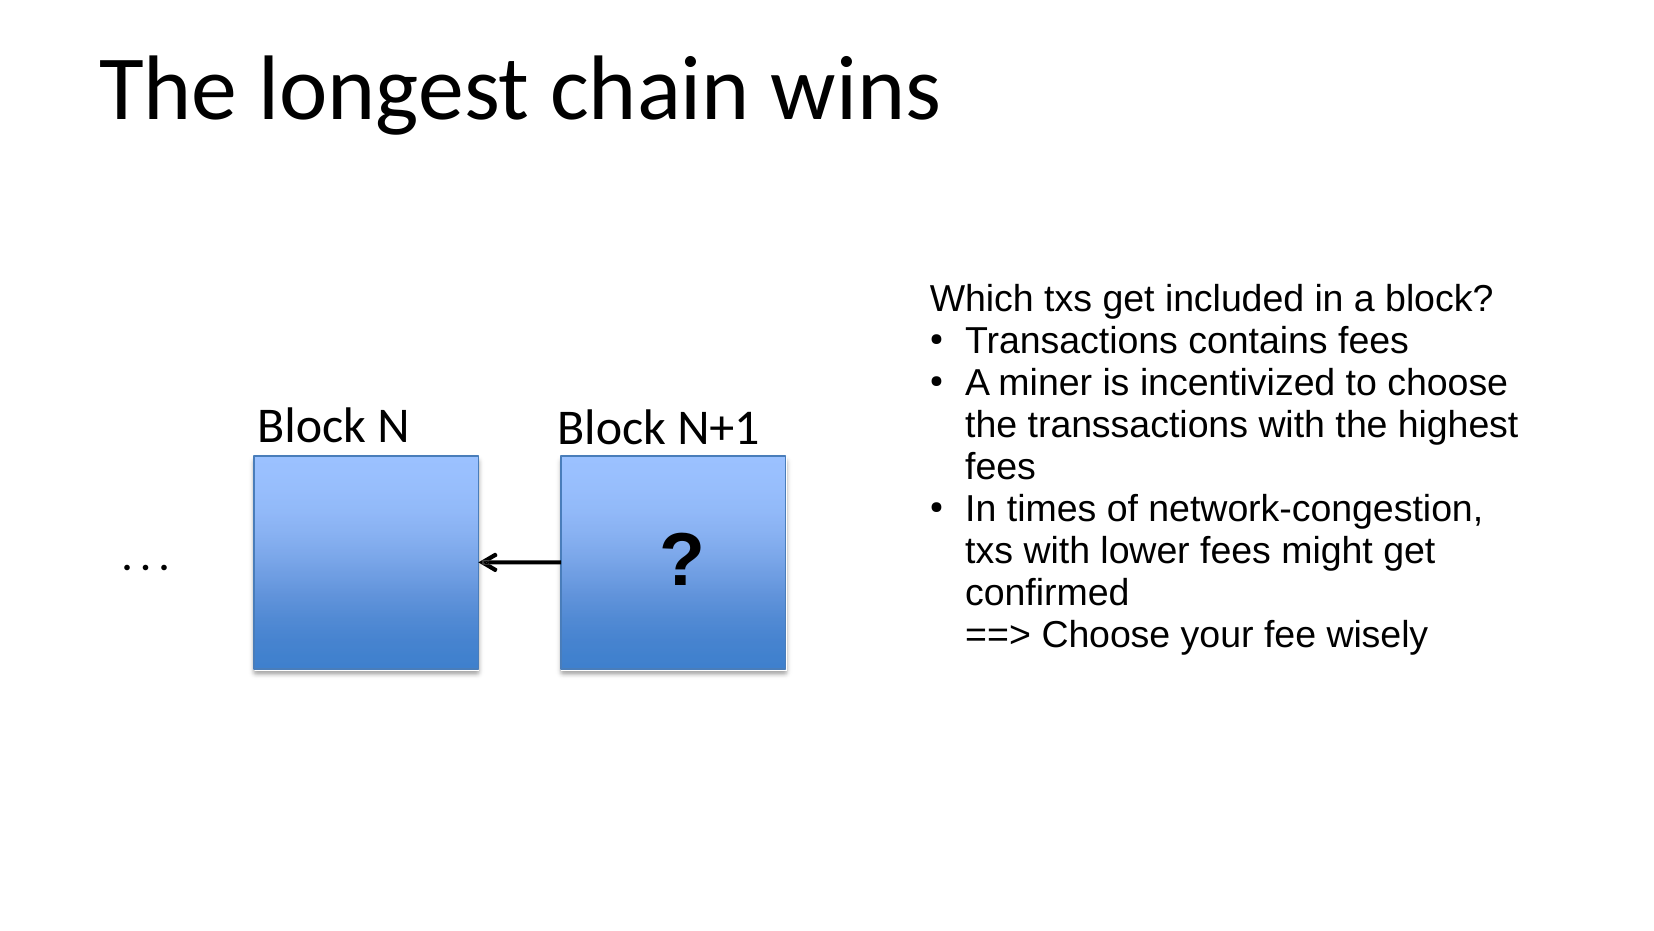

# The longest chain wins
Which txs get included in a block?
Transactions contains fees
A miner is incentivized to choose the transsactions with the highest fees
In times of network-congestion, txs with lower fees might get confirmed
==> Choose your fee wisely
Block N
Block N+1
?
. . .